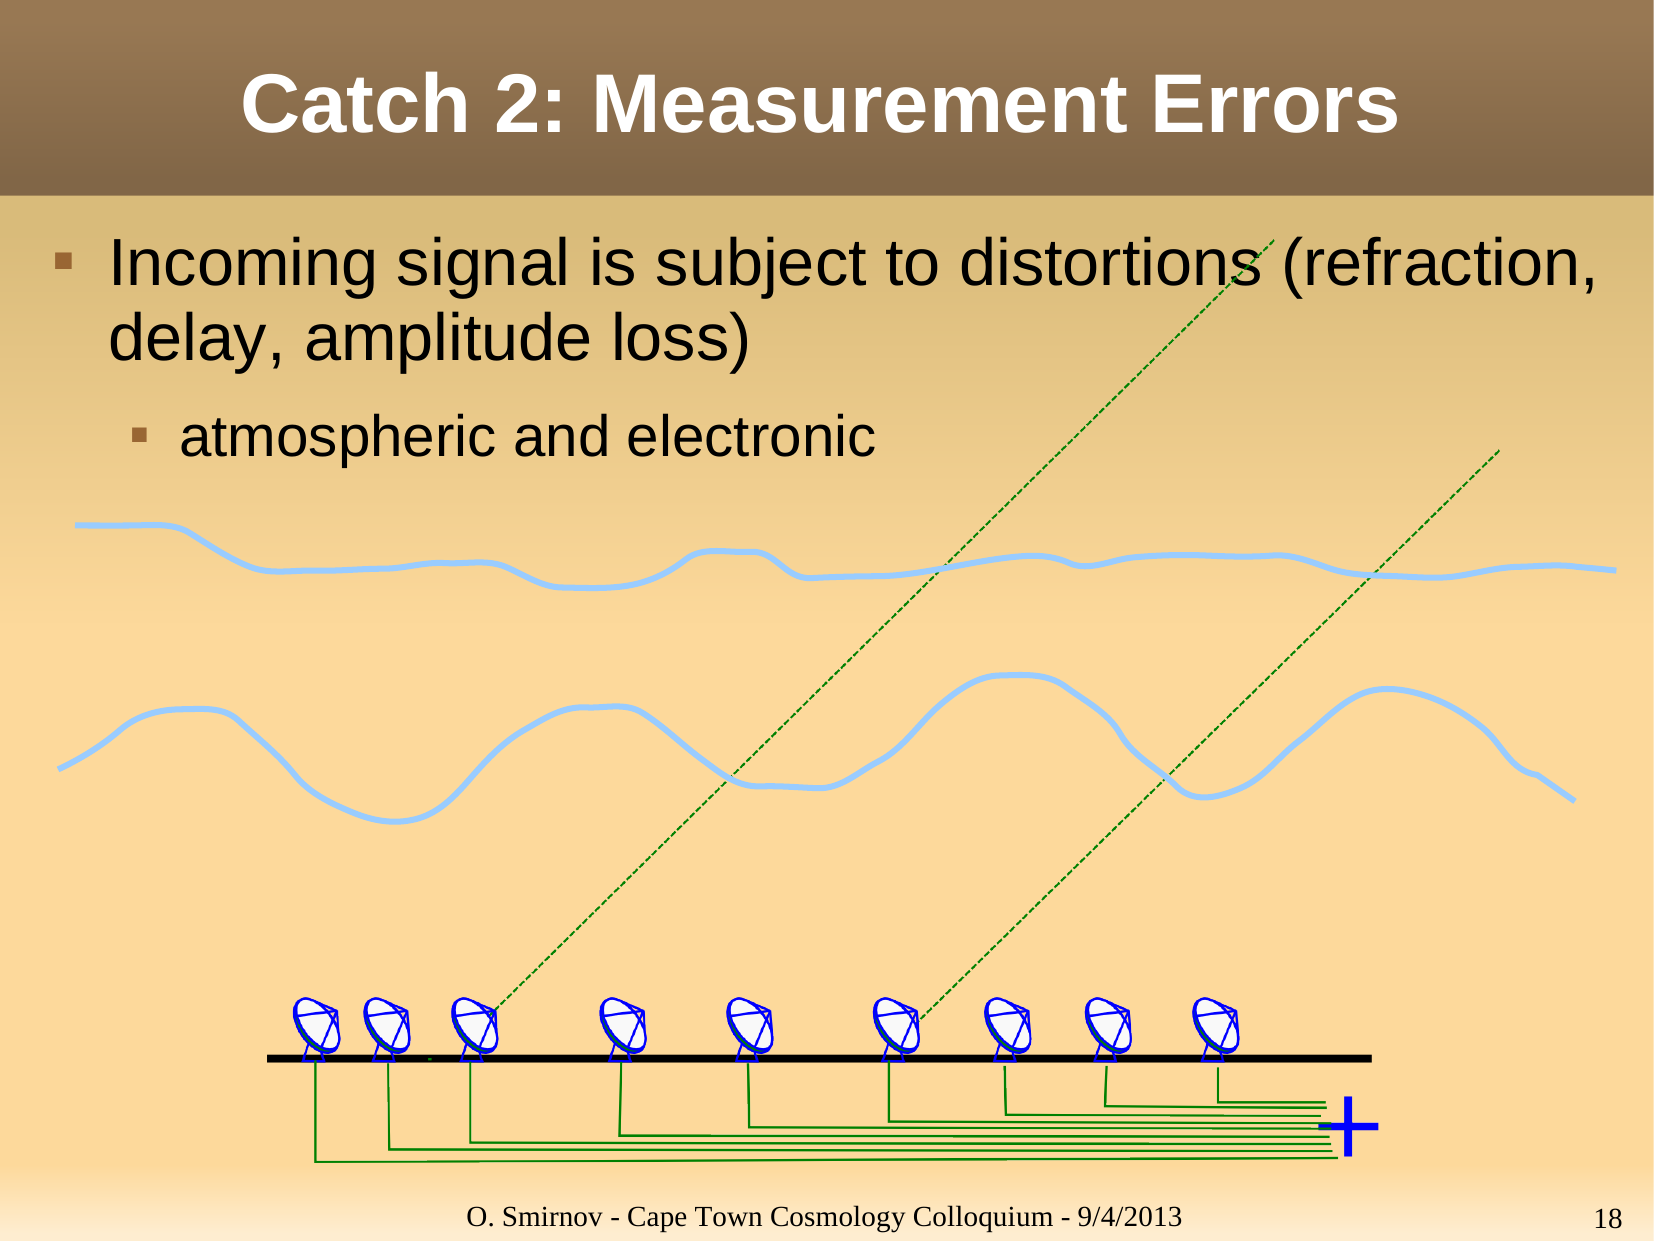

# Catch 2: Measurement Errors
Incoming signal is subject to distortions (refraction, delay, amplitude loss)
atmospheric and electronic
O. Smirnov - Cape Town Cosmology Colloquium - 9/4/2013
18